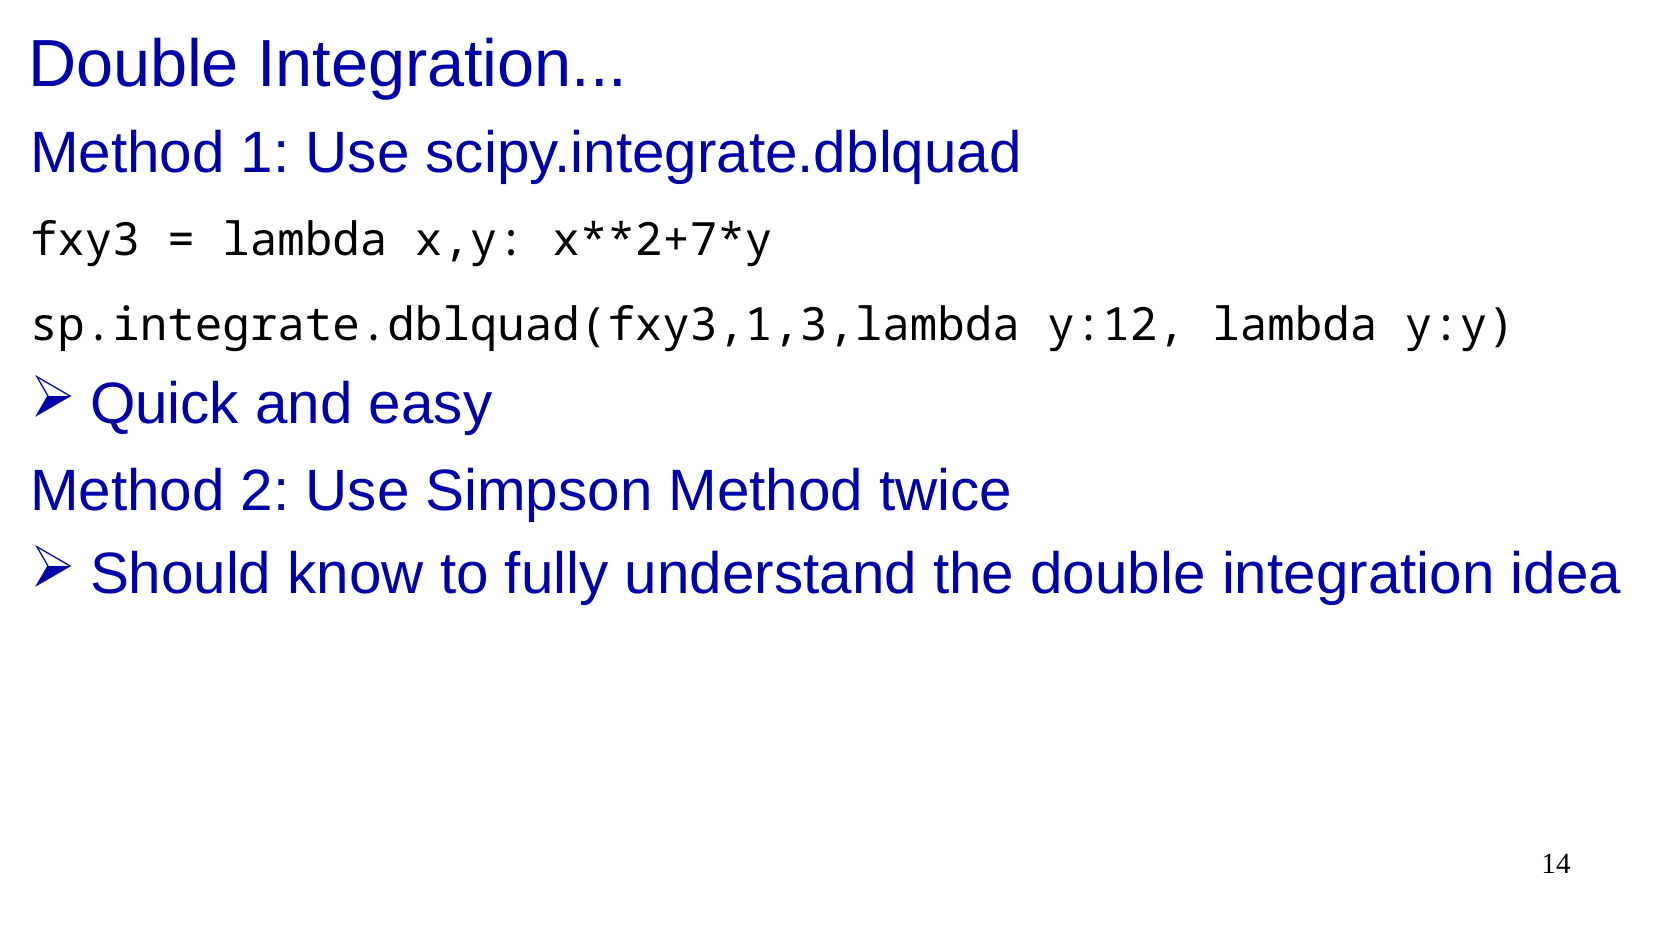

# Double Integration...
Method 1: Use scipy.integrate.dblquad
fxy3 = lambda x,y: x**2+7*y
sp.integrate.dblquad(fxy3,1,3,lambda y:12, lambda y:y)
Quick and easy
Method 2: Use Simpson Method twice
Should know to fully understand the double integration idea
14